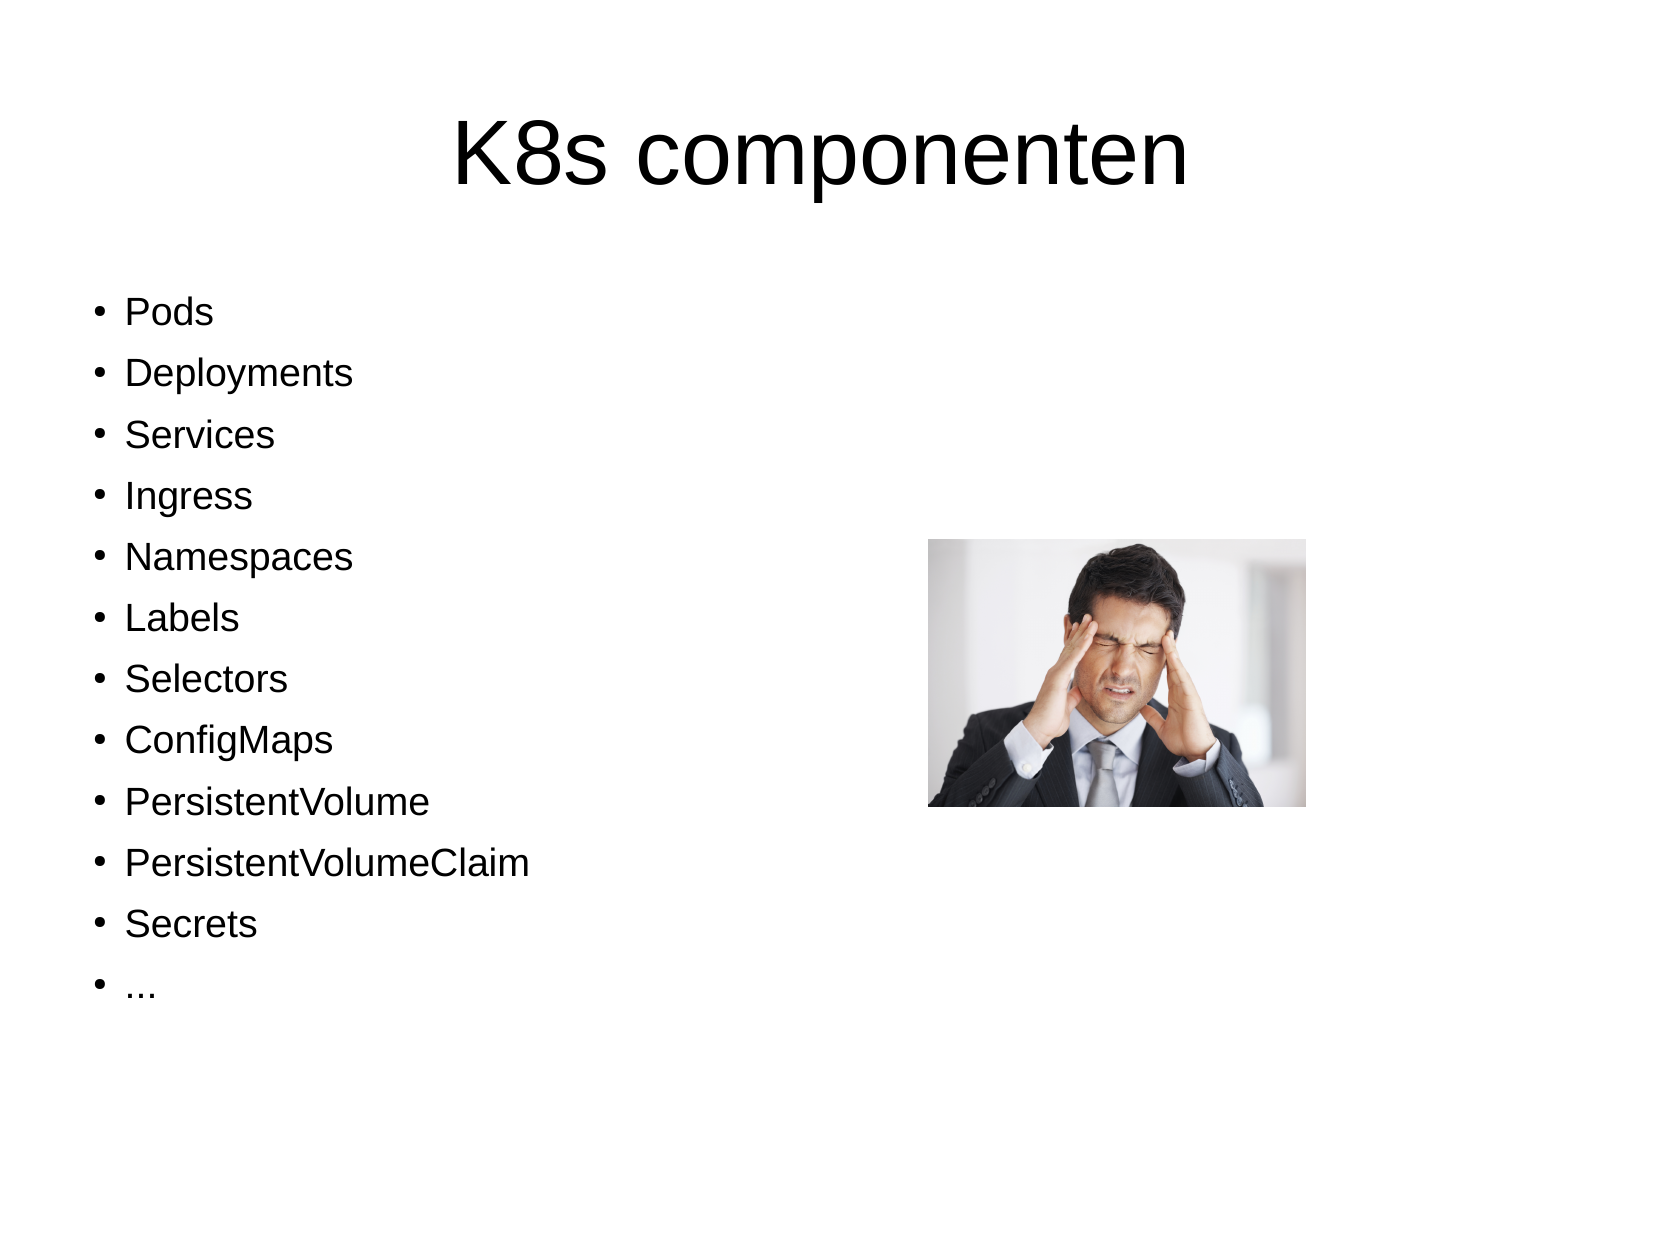

# K8s componenten
Pods
Deployments
Services
Ingress
Namespaces
Labels
Selectors
ConfigMaps
PersistentVolume
PersistentVolumeClaim
Secrets
...